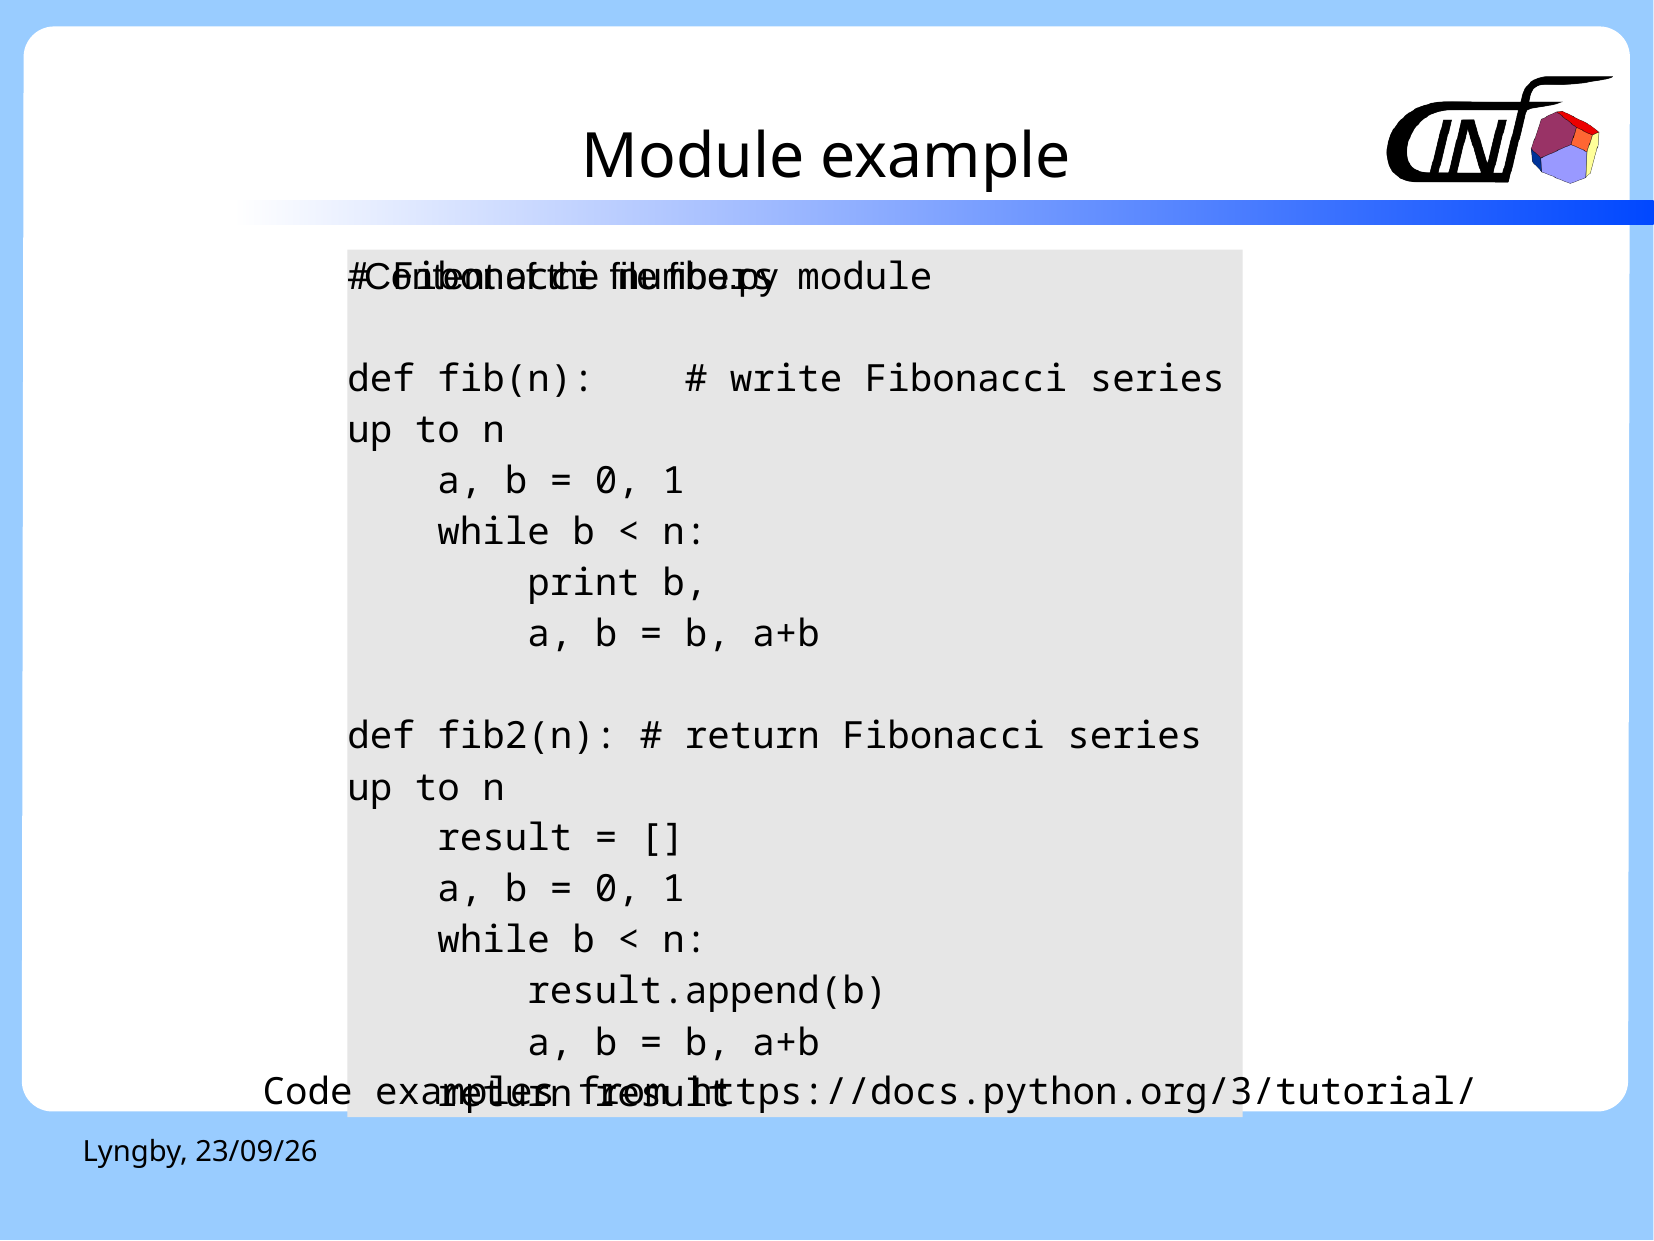

# Module example
Content of the file fibo.py
# Fibonacci numbers module
def fib(n): # write Fibonacci series up to n
 a, b = 0, 1
 while b < n:
 print b,
 a, b = b, a+b
def fib2(n): # return Fibonacci series up to n
 result = []
 a, b = 0, 1
 while b < n:
 result.append(b)
 a, b = b, a+b
 return result
Code examples from https://docs.python.org/3/tutorial/